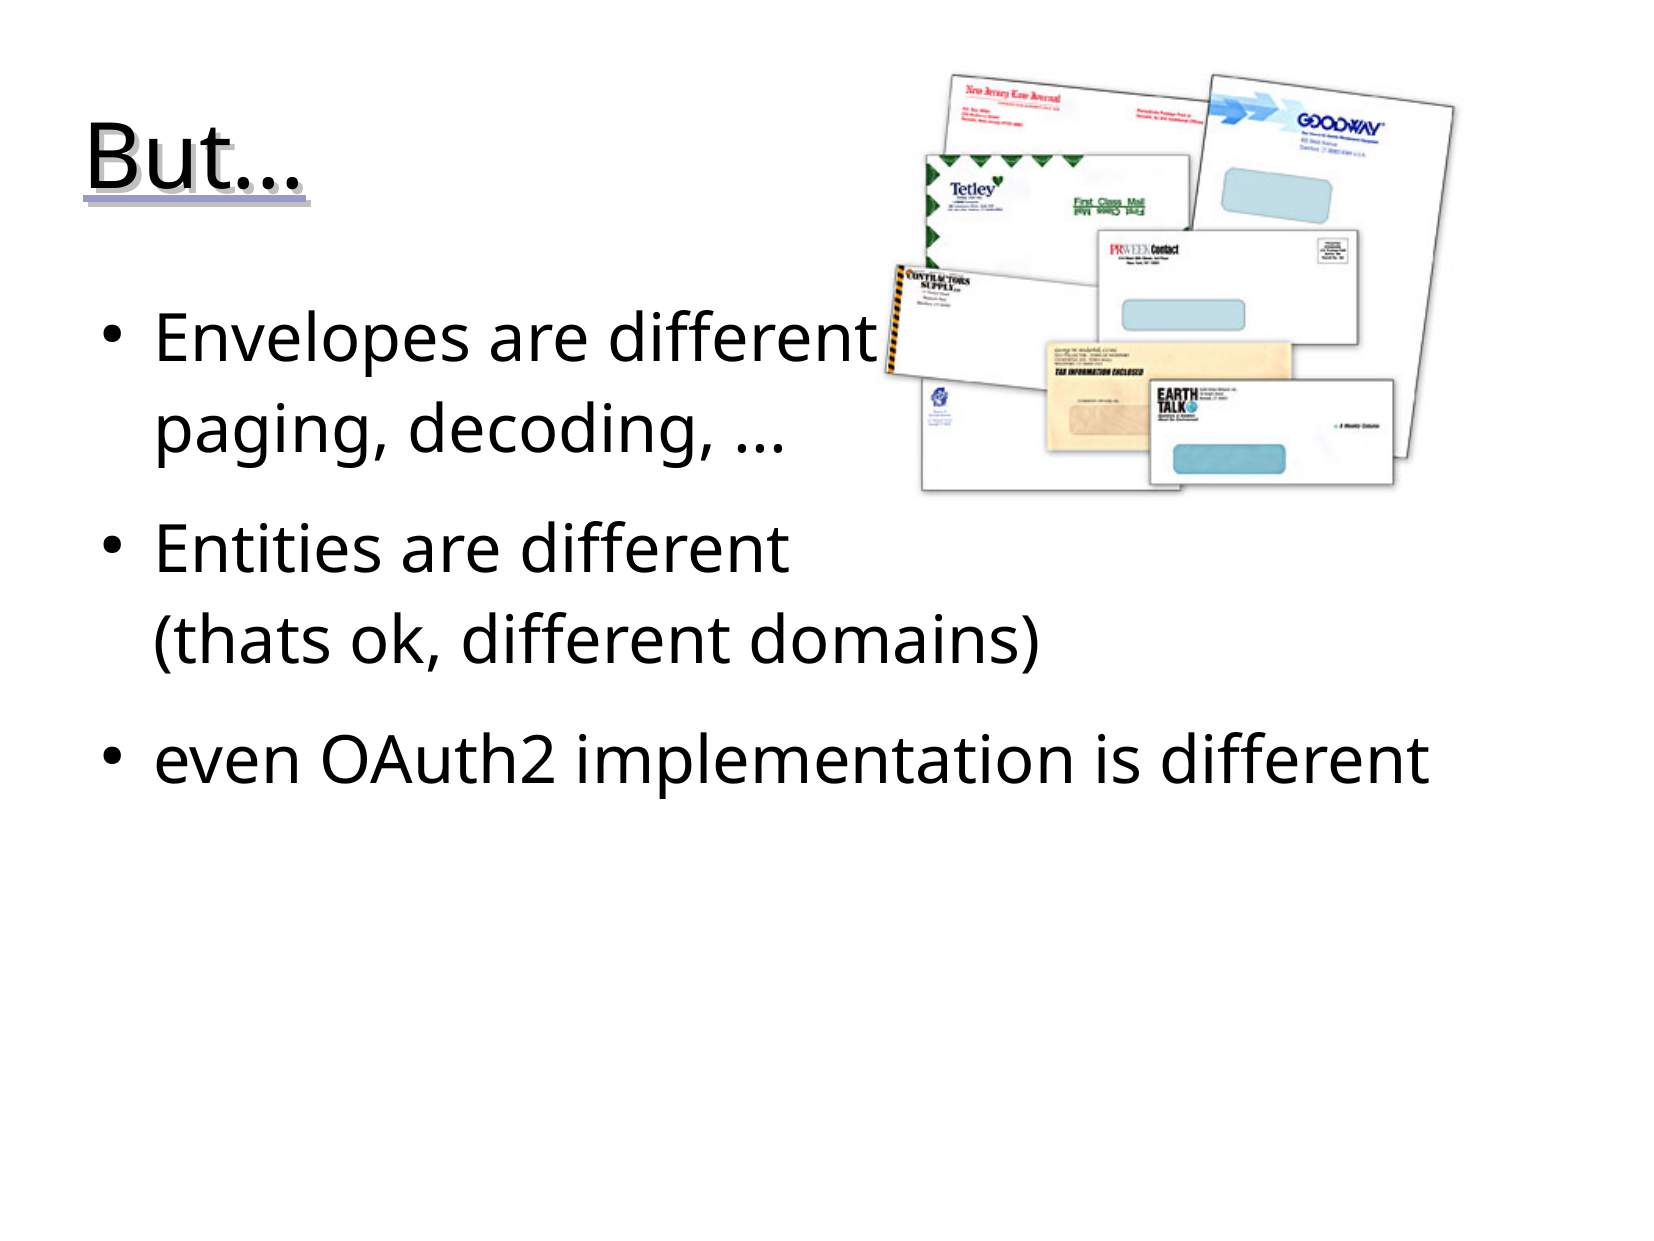

# But...
Envelopes are different
paging, decoding, ...
Entities are different
(thats ok, different domains)
even OAuth2 implementation is different